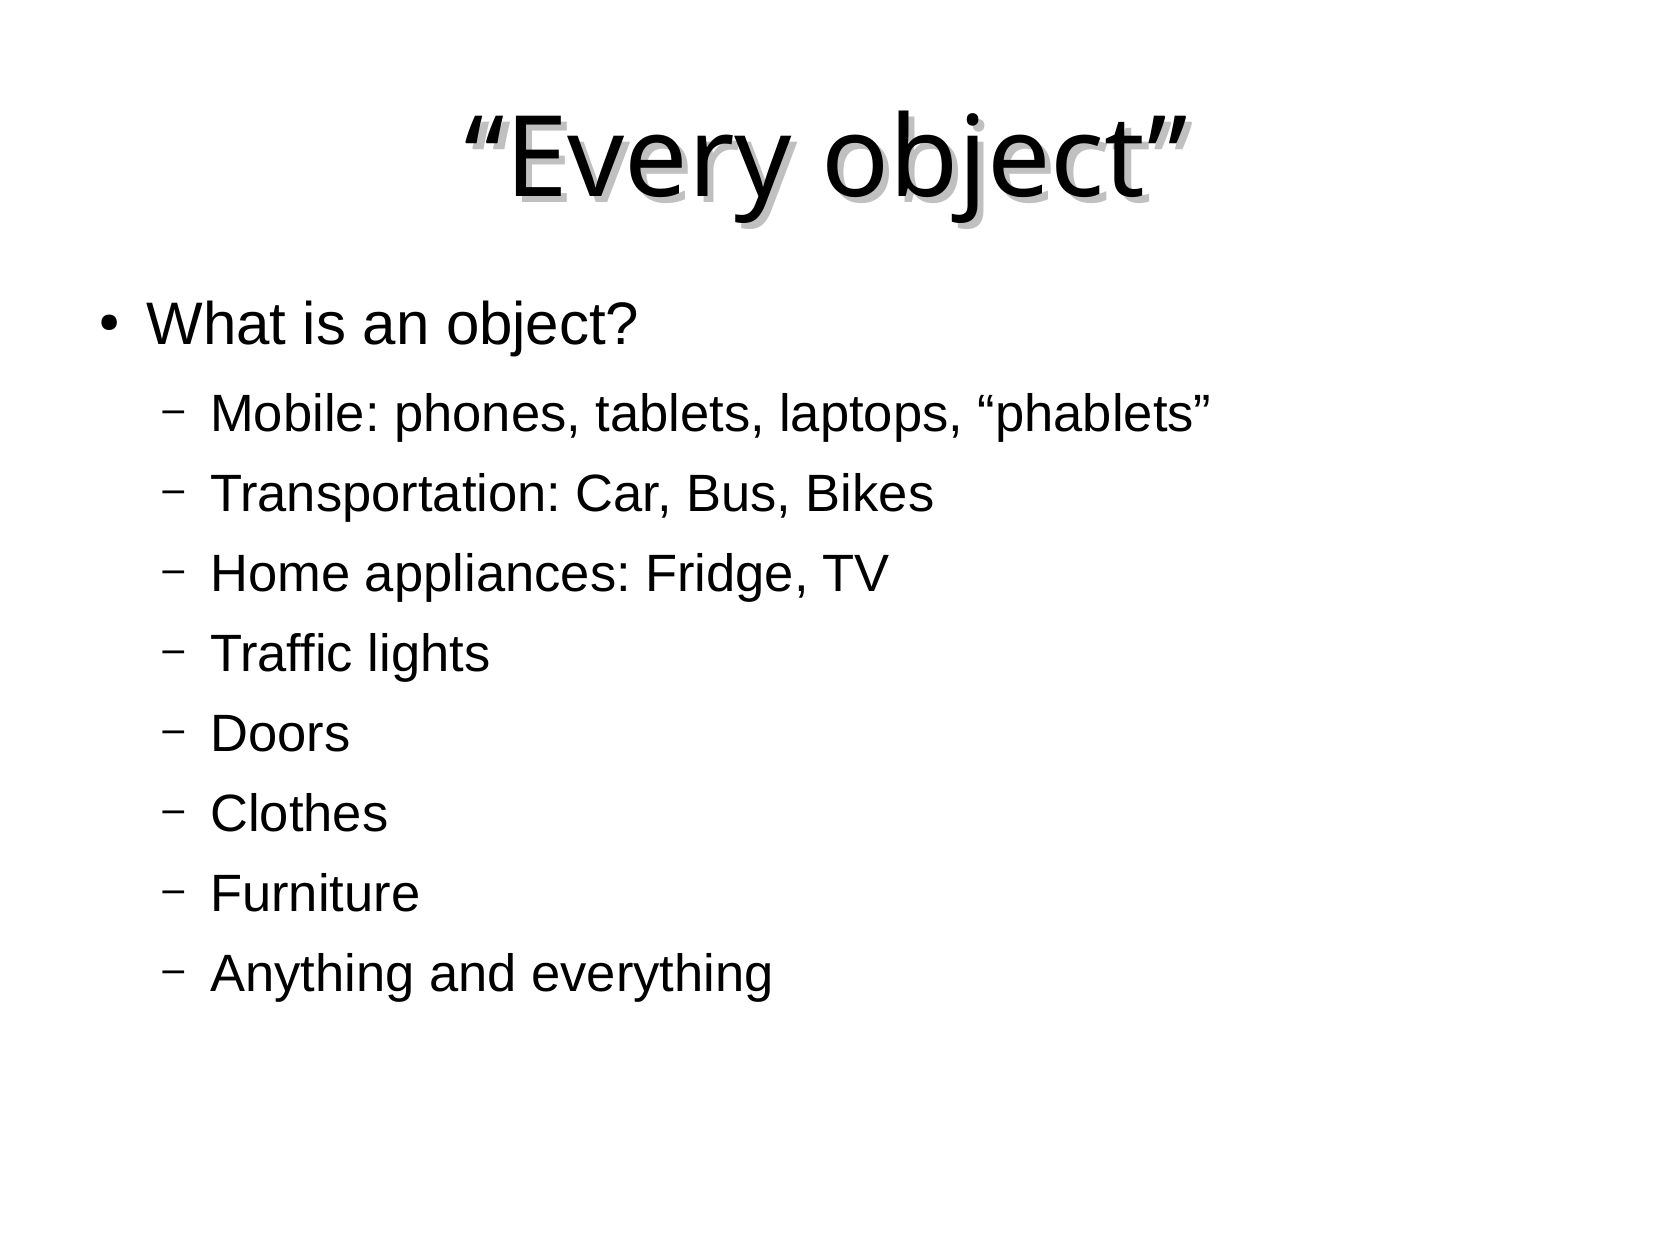

# “Every object”
What is an object?
Mobile: phones, tablets, laptops, “phablets”
Transportation: Car, Bus, Bikes
Home appliances: Fridge, TV
Traffic lights
Doors
Clothes
Furniture
Anything and everything